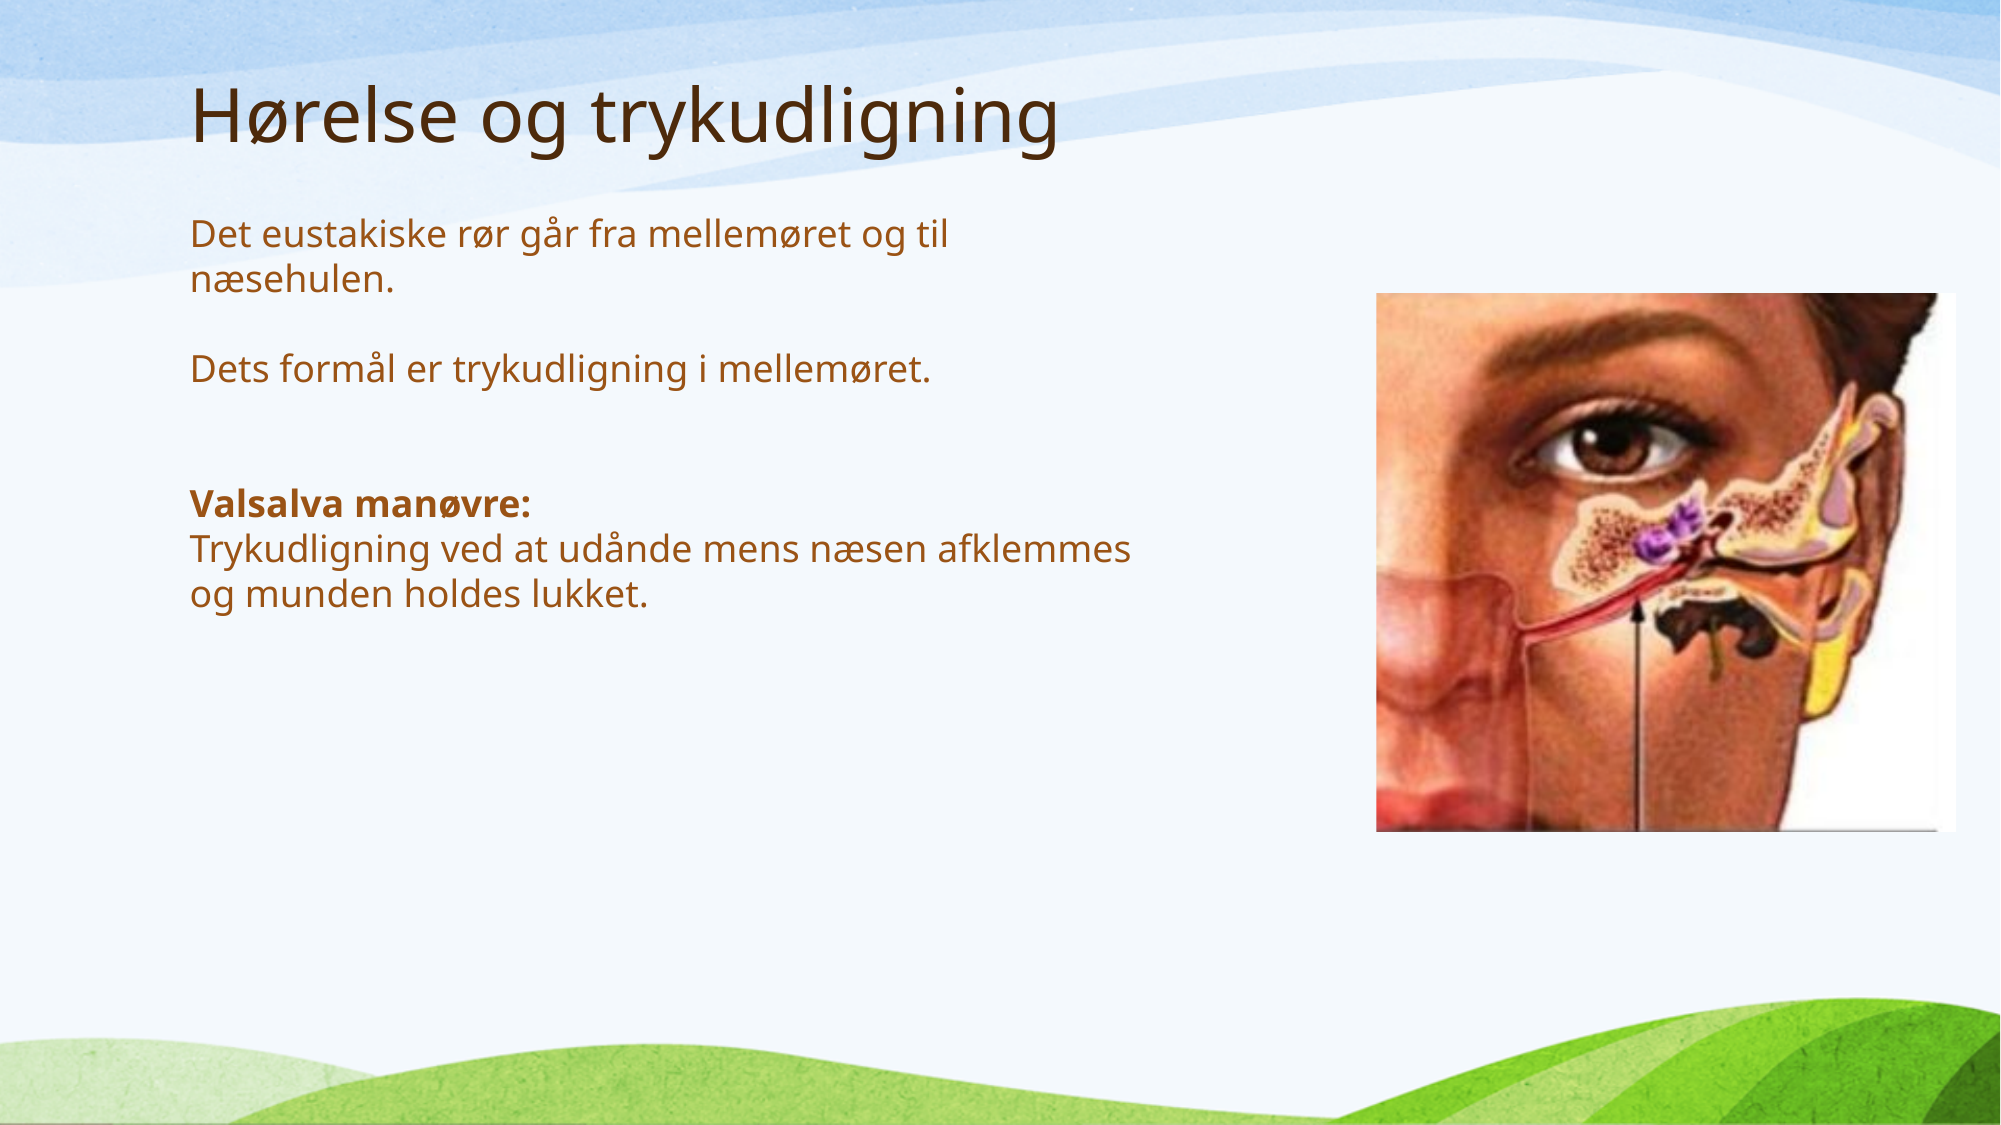

# Hørelse og trykudligning
Det eustakiske rør går fra mellemøret og til næsehulen.
Dets formål er trykudligning i mellemøret.
Valsalva manøvre:
Trykudligning ved at udånde mens næsen afklemmes og munden holdes lukket.